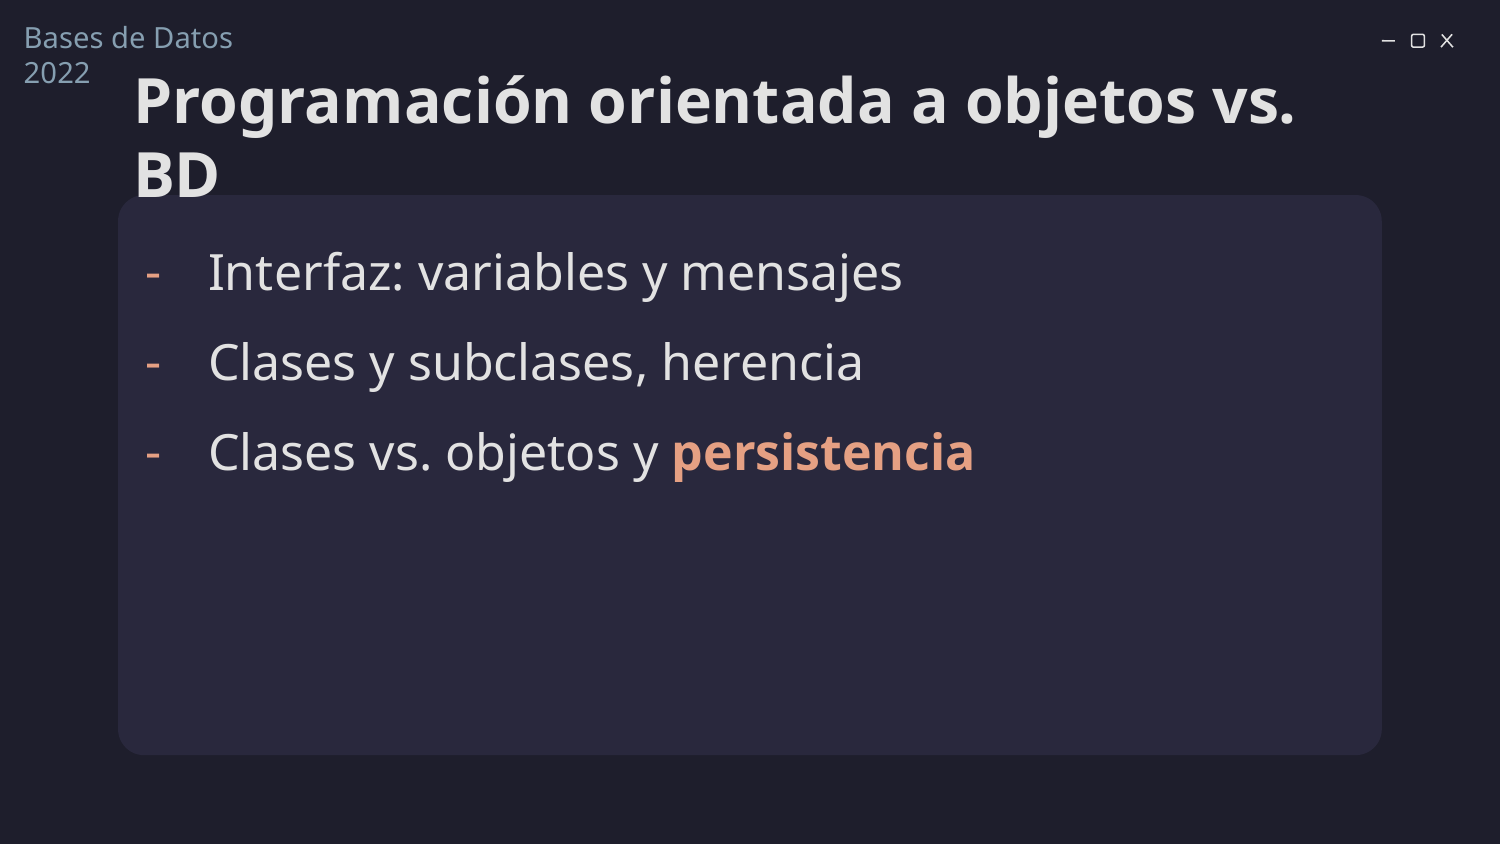

# Programación orientada a objetos vs. BD
Interfaz: variables y mensajes
Clases y subclases, herencia
Clases vs. objetos y persistencia